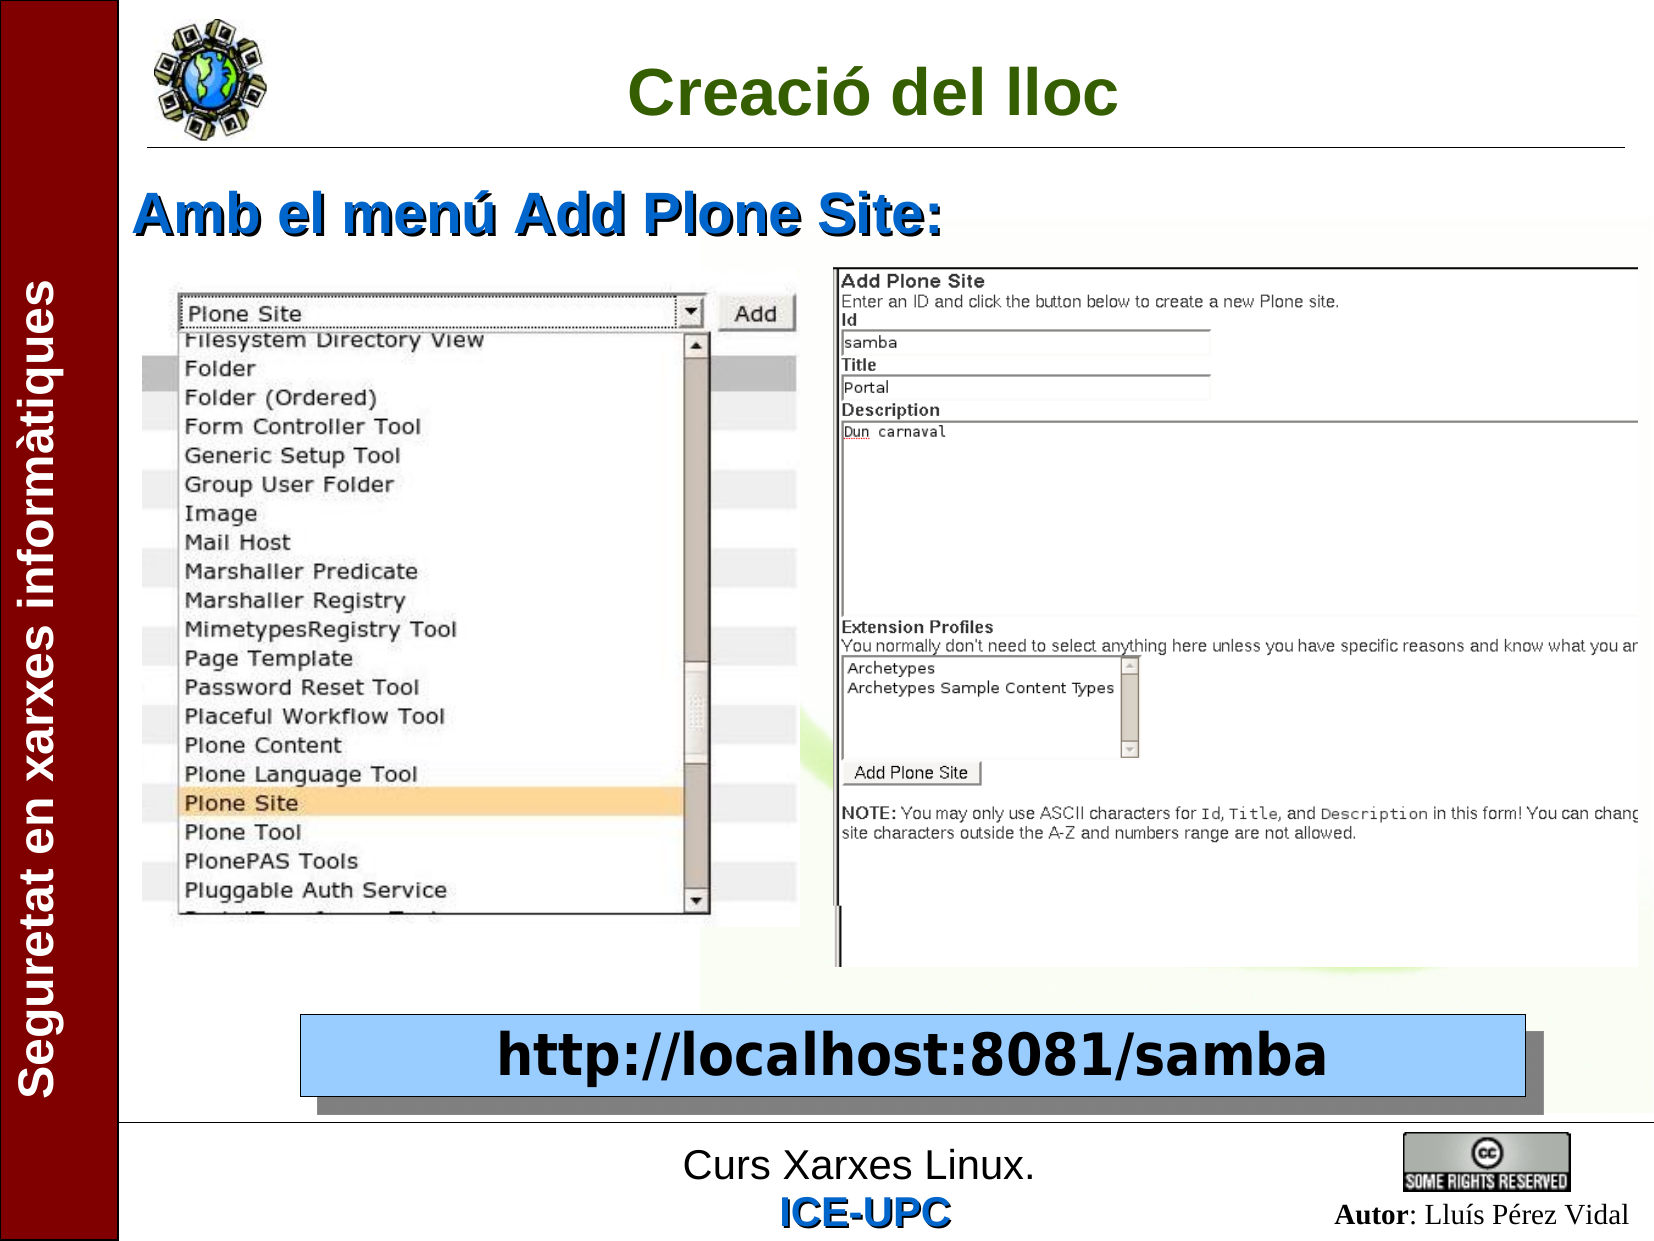

Creació del lloc
Amb el menú Add Plone Site:
#
http://localhost:8081/samba